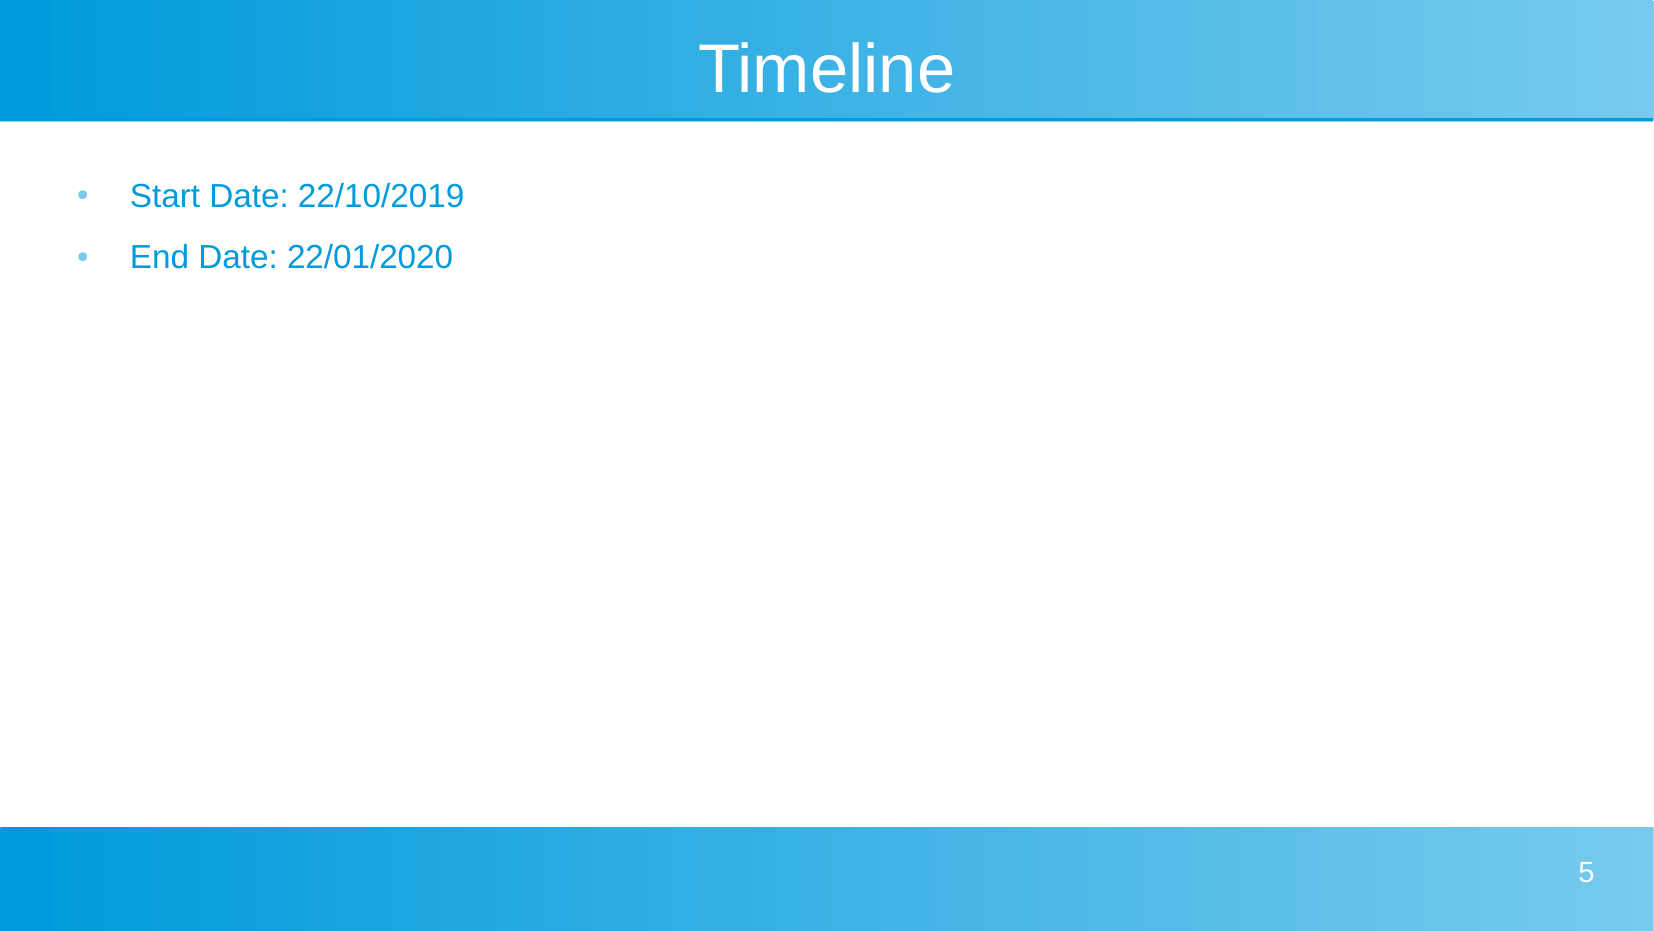

# Timeline
Start Date: 22/10/2019
End Date: 22/01/2020
5